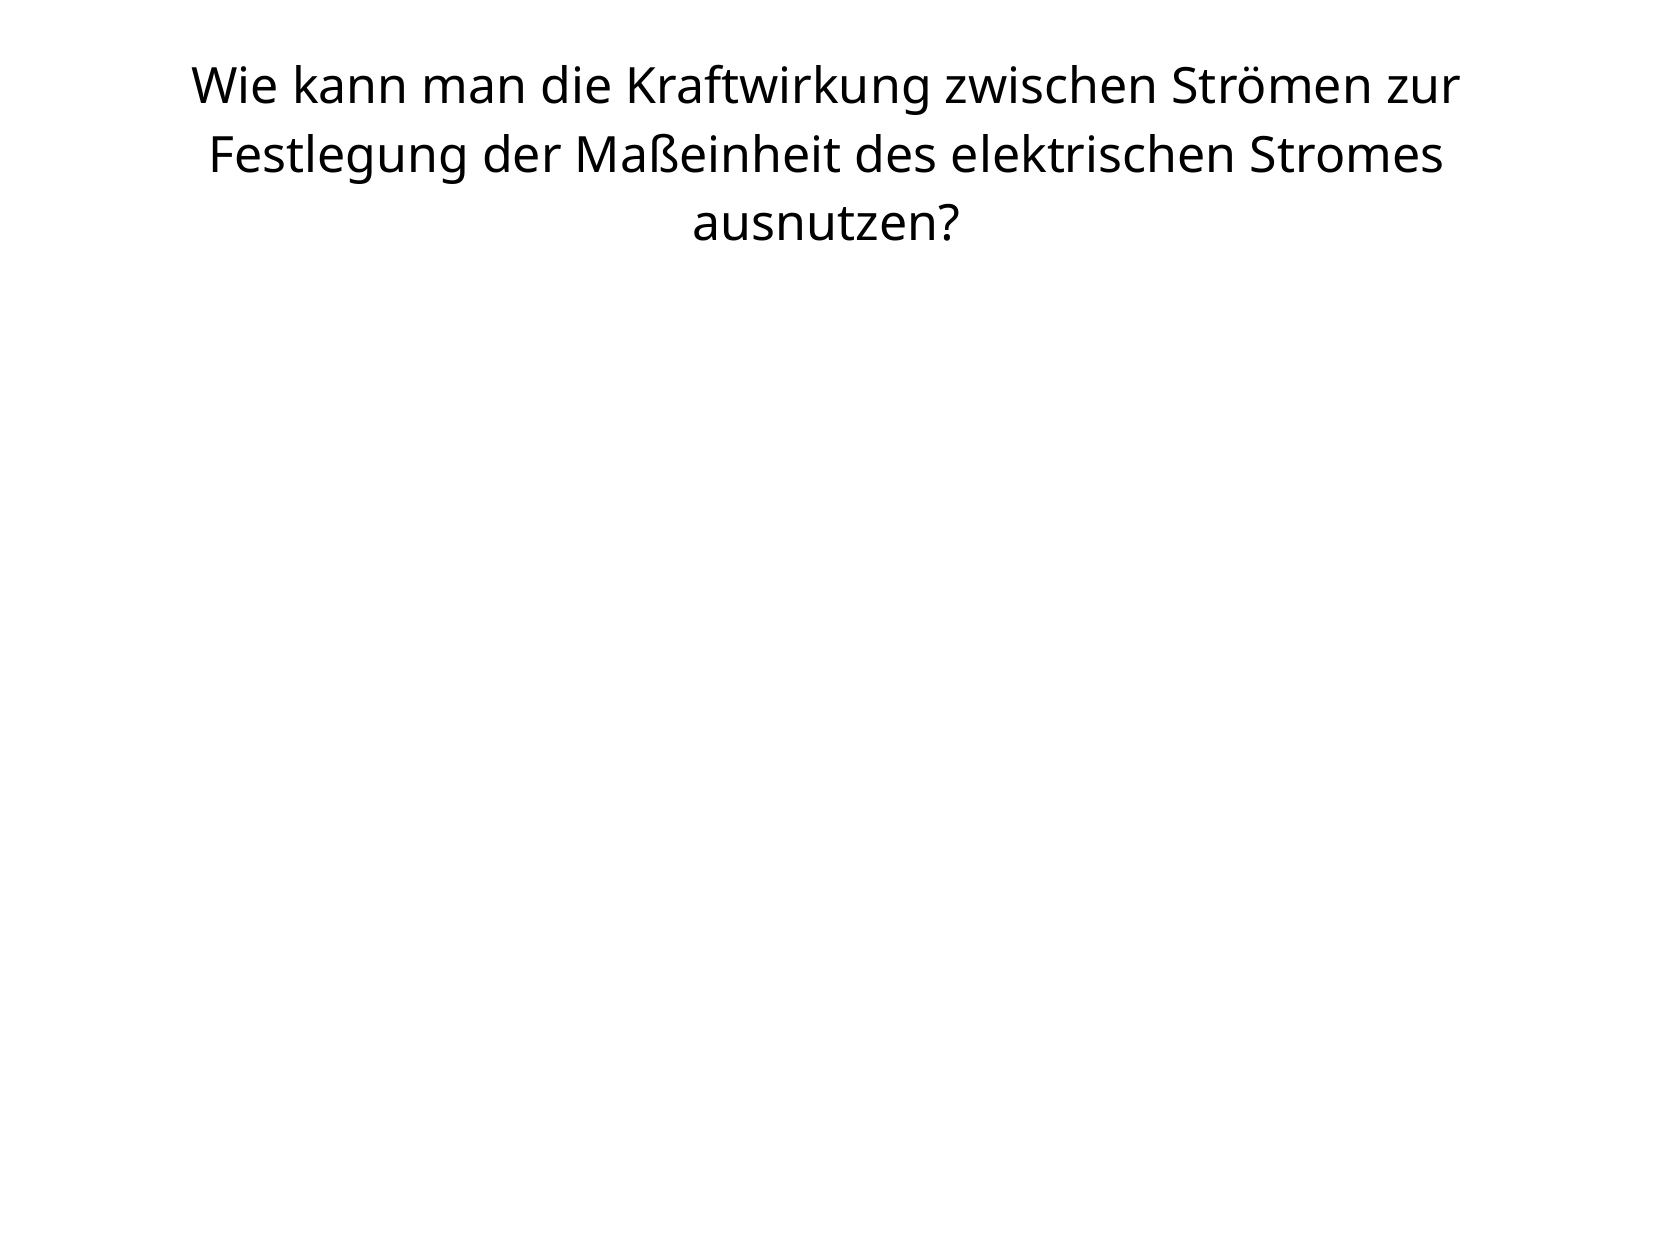

# Wie kann man die Kraftwirkung zwischen Strömen zur Festlegung der Maßeinheit des elektrischen Stromes ausnutzen?